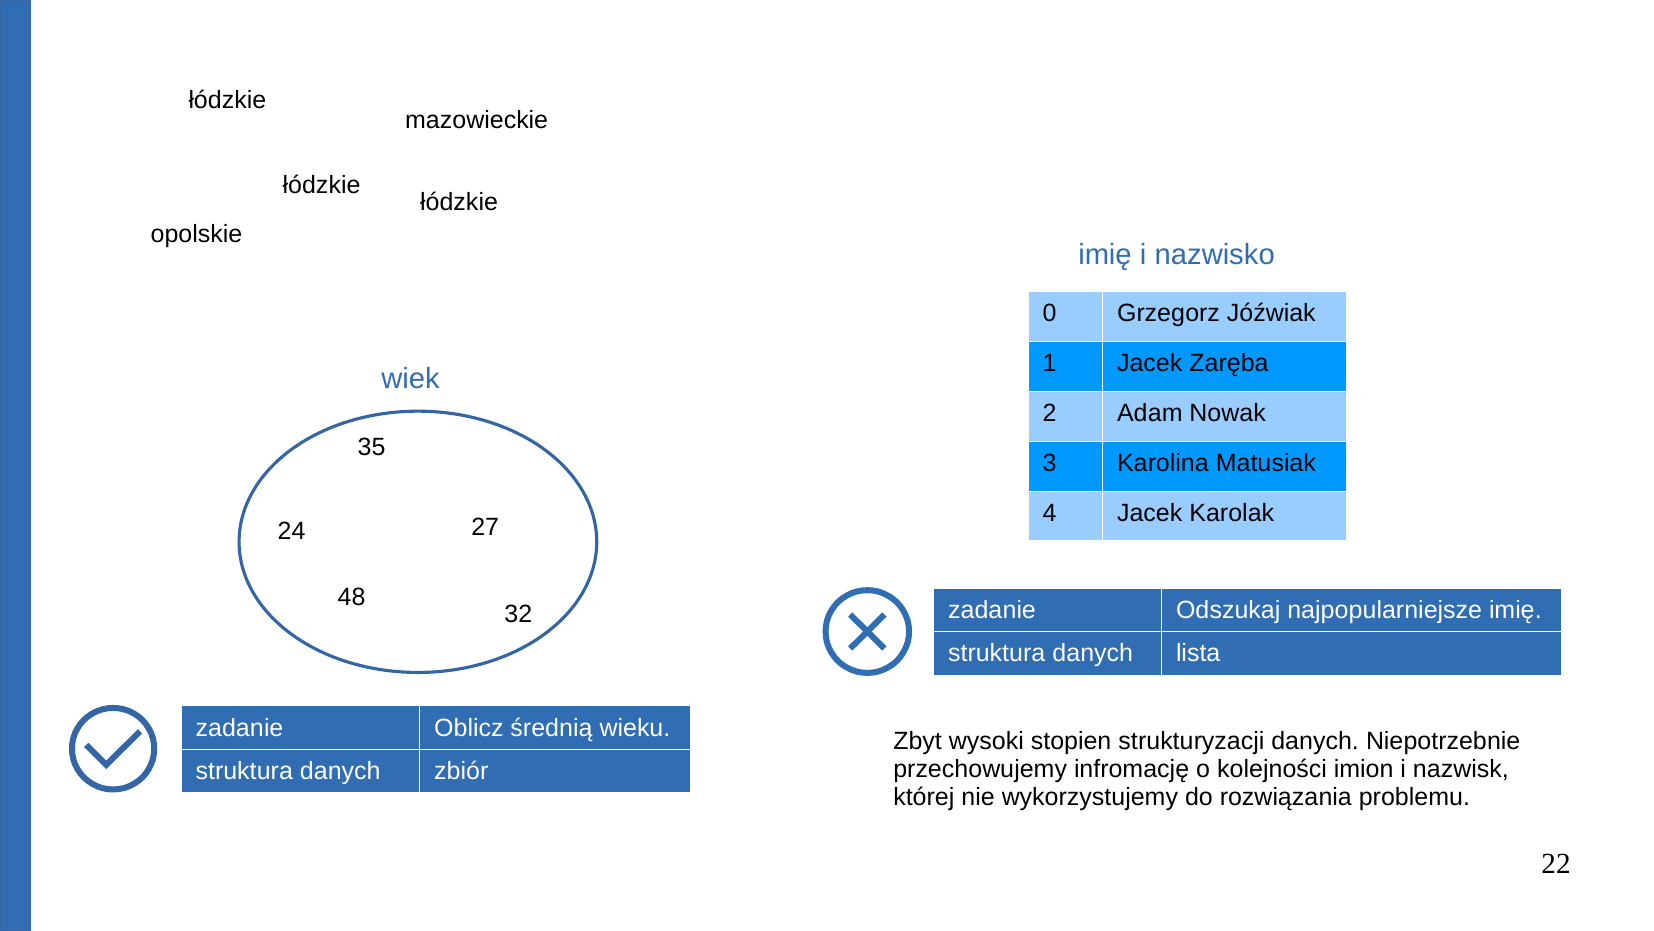

łódzkie
mazowieckie
łódzkie
łódzkie
opolskie
imię i nazwisko
| 0 | Grzegorz Jóźwiak |
| --- | --- |
| 1 | Jacek Zaręba |
| 2 | Adam Nowak |
| 3 | Karolina Matusiak |
| 4 | Jacek Karolak |
wiek
35
27
24
48
| zadanie | Odszukaj najpopularniejsze imię. |
| --- | --- |
| struktura danych | lista |
32
| zadanie | Oblicz średnią wieku. |
| --- | --- |
| struktura danych | zbiór |
Zbyt wysoki stopien strukturyzacji danych. Niepotrzebnie przechowujemy infromację o kolejności imion i nazwisk, której nie wykorzystujemy do rozwiązania problemu.
22